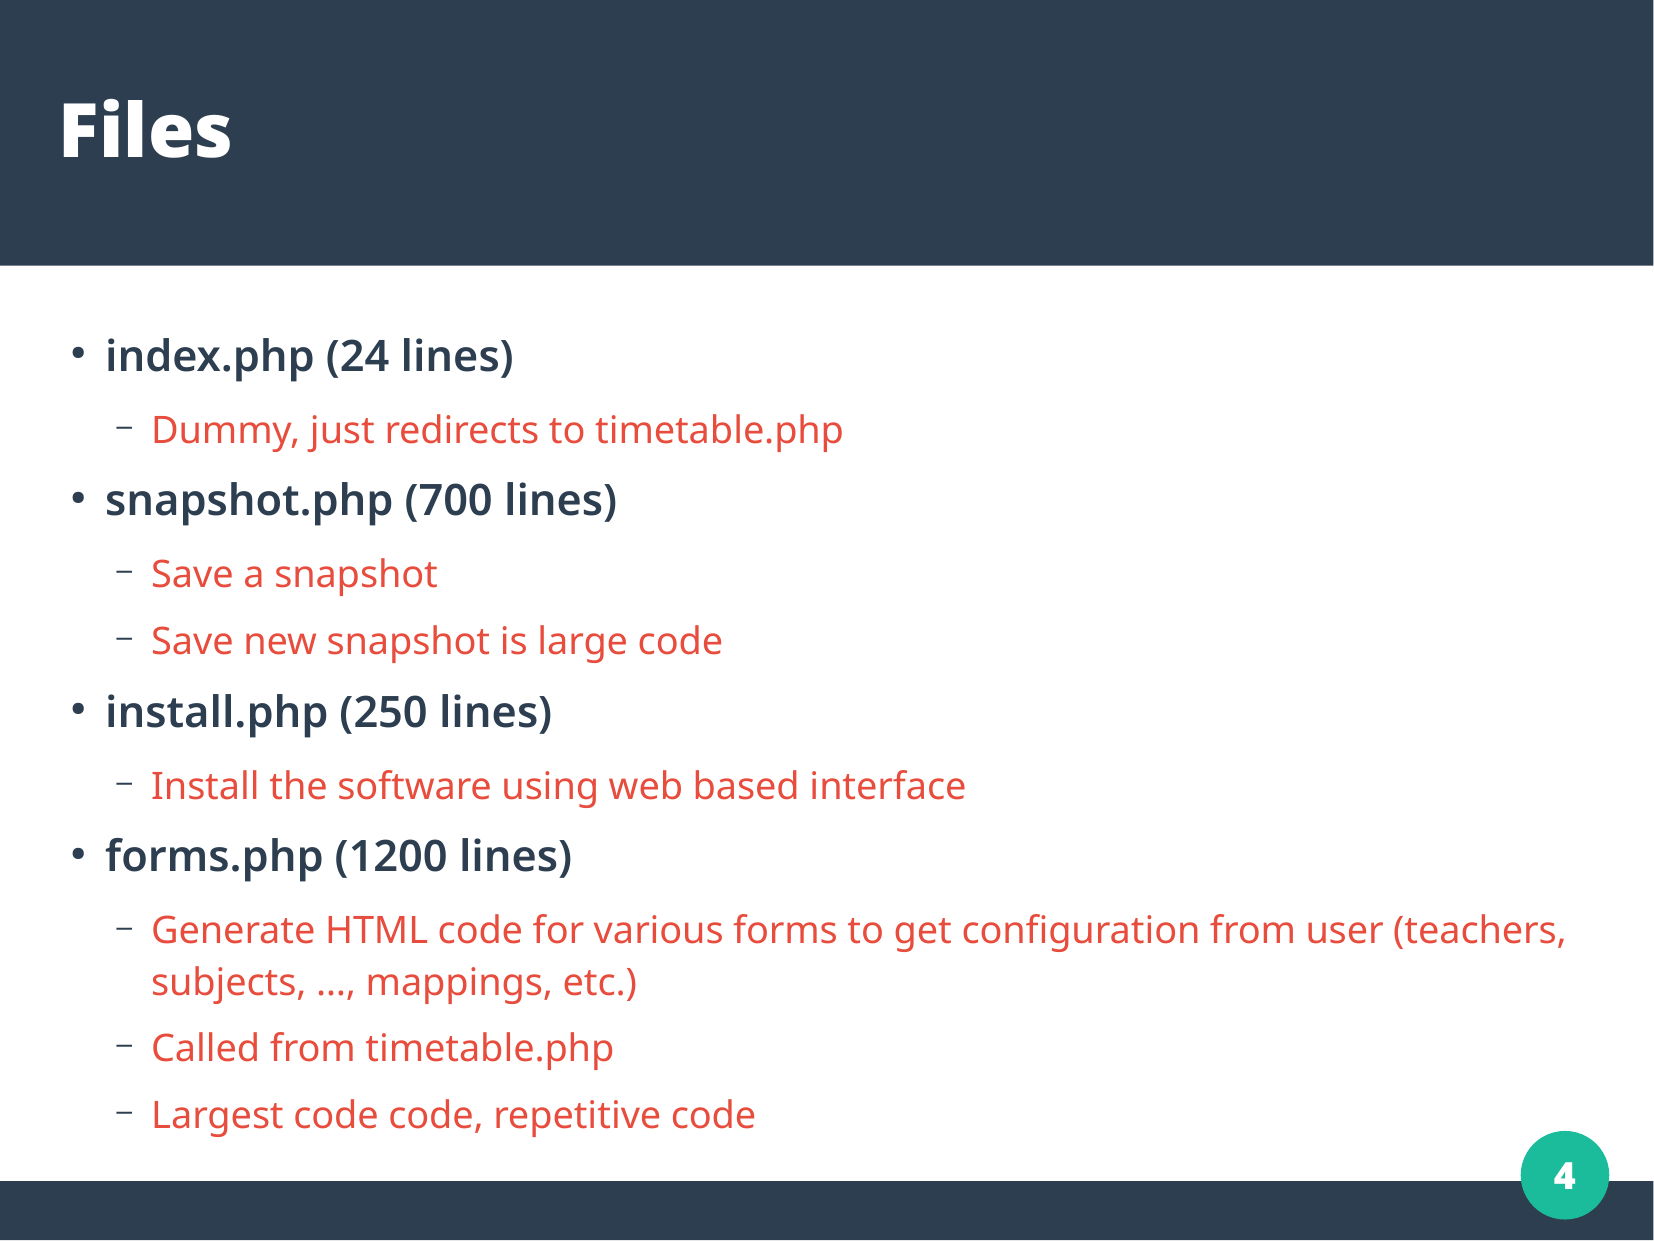

# Files
index.php (24 lines)
Dummy, just redirects to timetable.php
snapshot.php (700 lines)
Save a snapshot
Save new snapshot is large code
install.php (250 lines)
Install the software using web based interface
forms.php (1200 lines)
Generate HTML code for various forms to get configuration from user (teachers, subjects, …, mappings, etc.)
Called from timetable.php
Largest code code, repetitive code
4